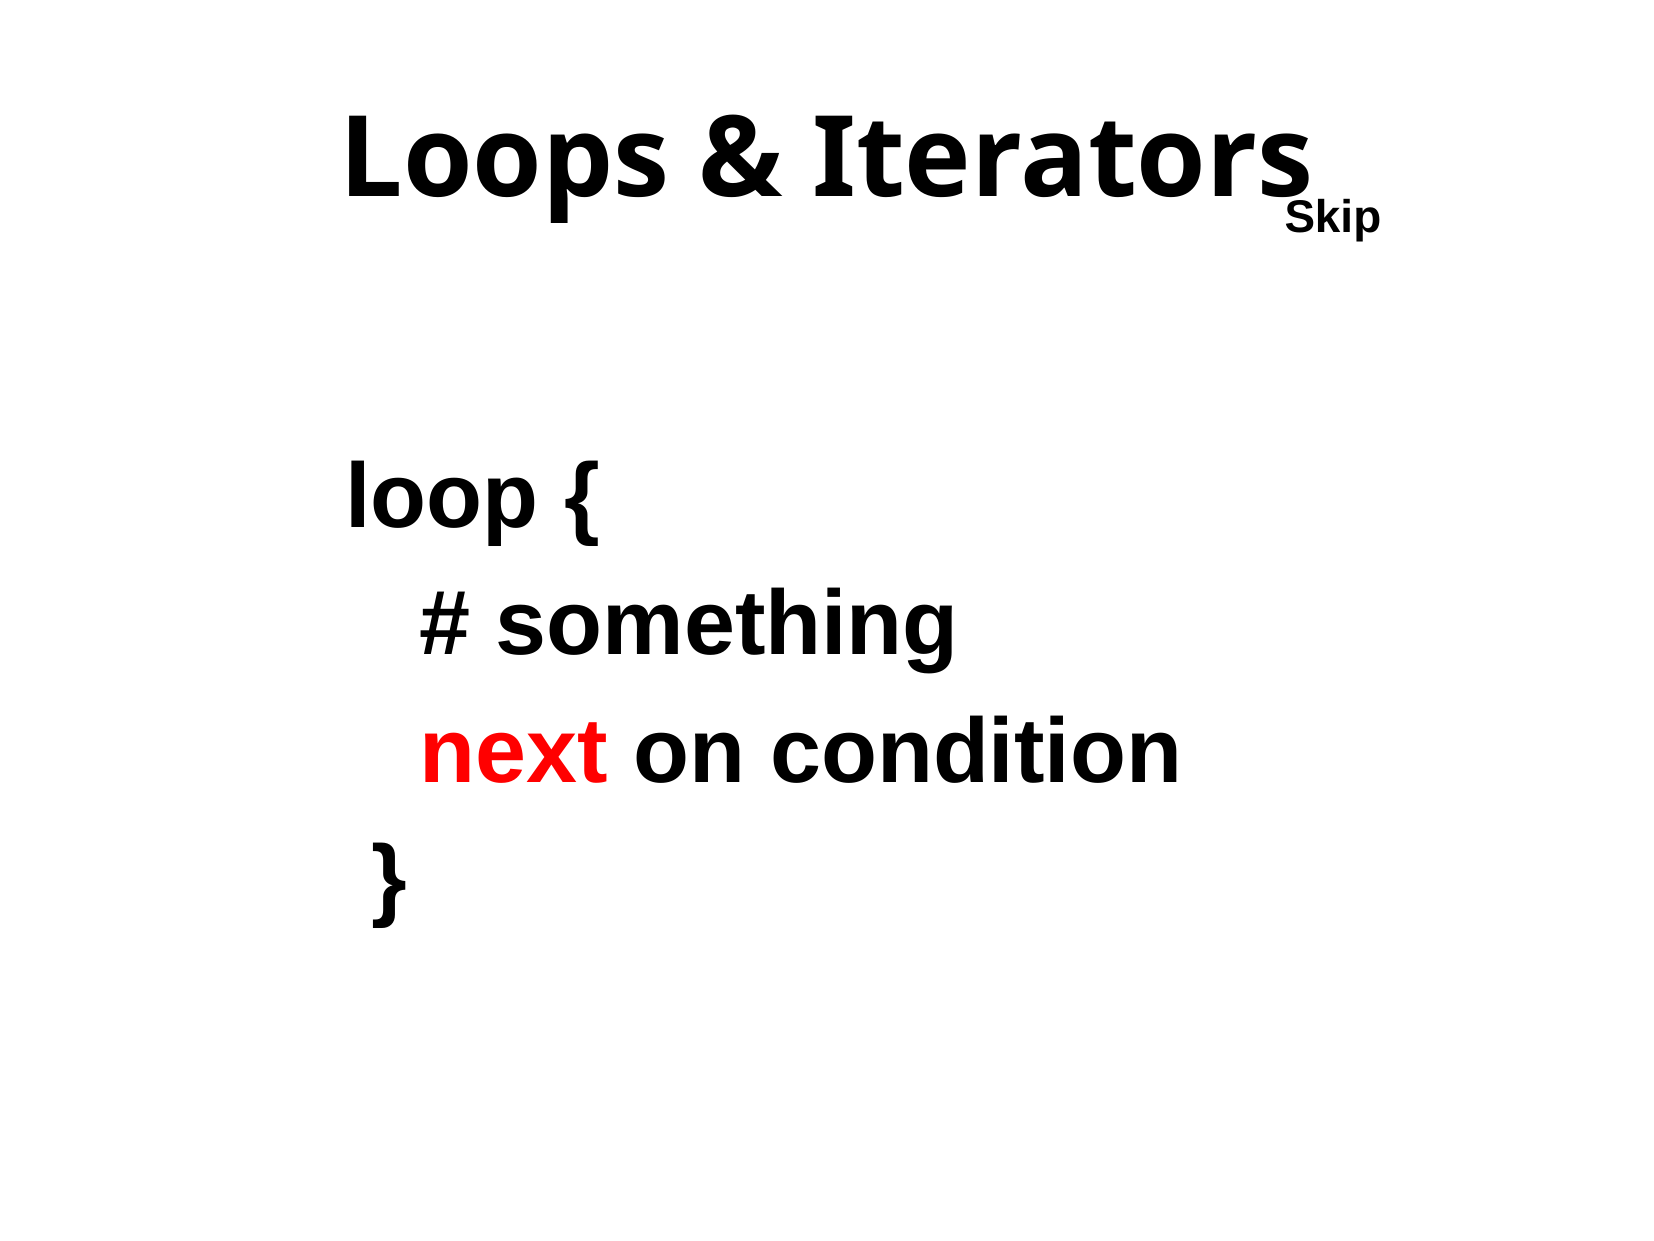

# Loops & Iterators
Skip
loop {
	# something
	next on condition
 }